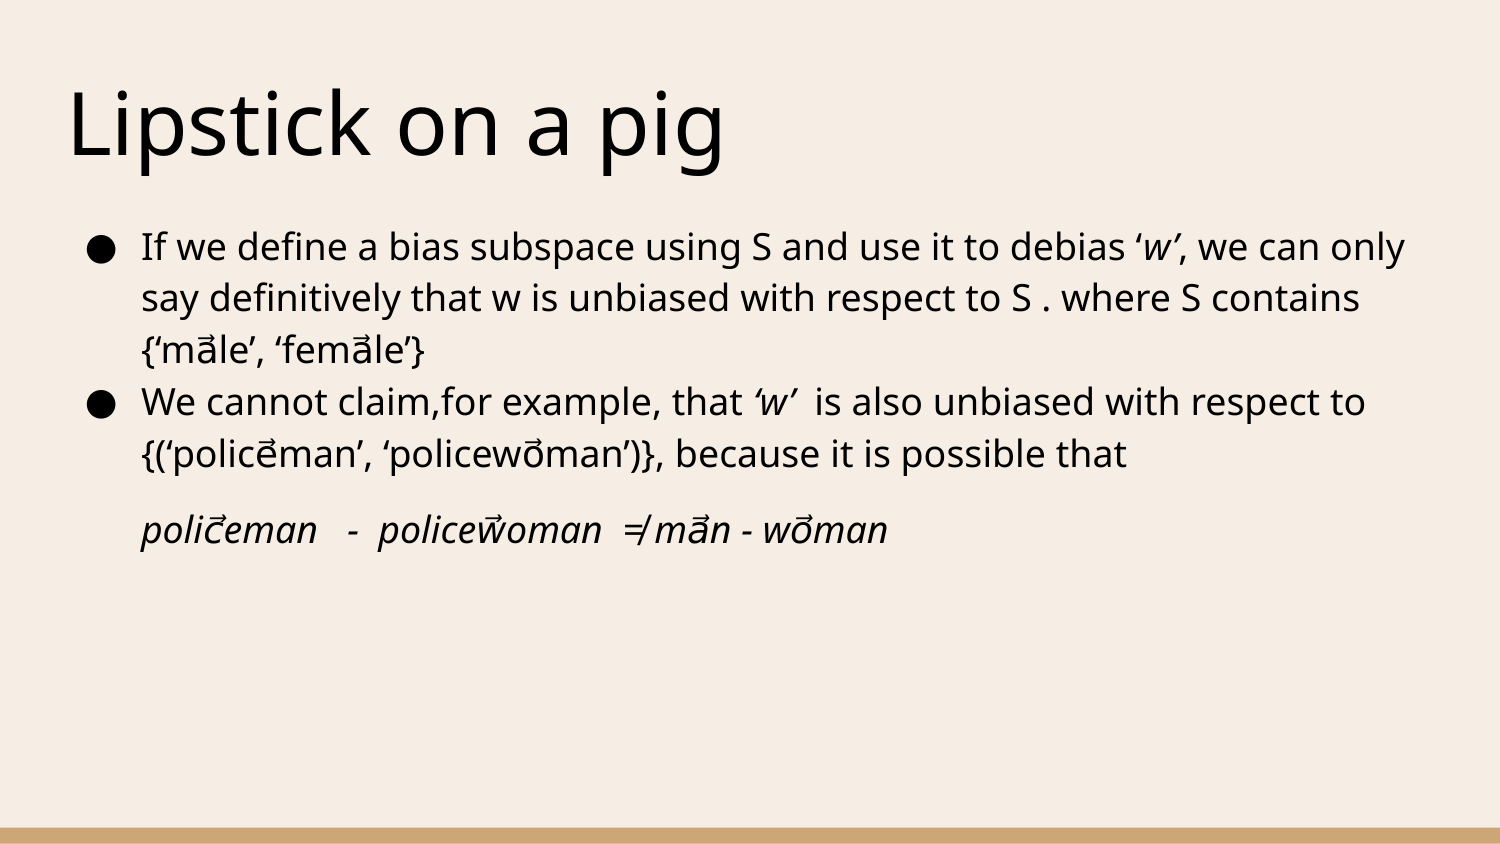

# Lipstick on a pig
If we define a bias subspace using S and use it to debias ‘w’, we can only say definitively that w is unbiased with respect to S . where S contains {‘ma⃗le’, ‘fema⃗le’}
We cannot claim,for example, that ‘w’ is also unbiased with respect to {(‘police⃗man’, ‘policewo⃗man’)}, because it is possible that
polic⃗eman - policew⃗oman ≠ ma⃗n - wo⃗man